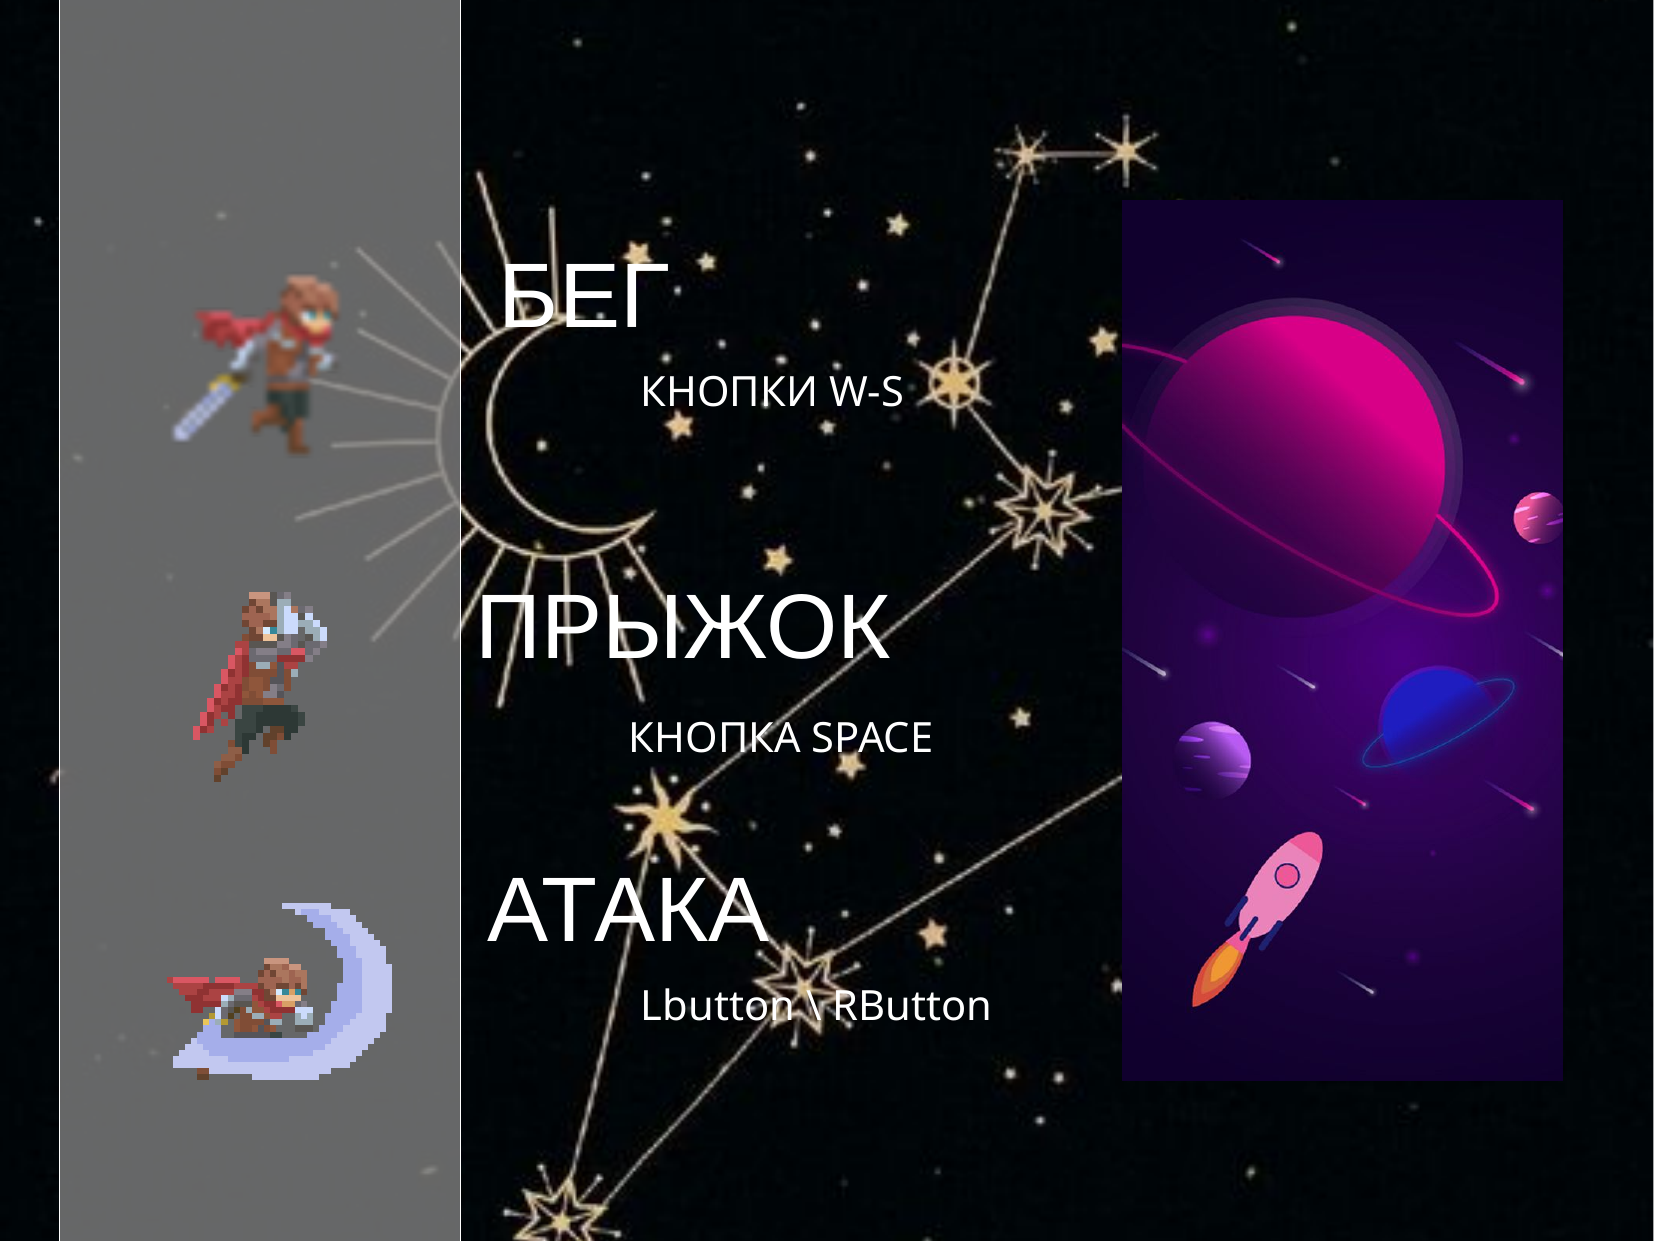

БЕГ
КНОПКИ W-S
ПРЫЖОК
КНОПКА SPACE
АТАКА
Lbutton \ RButton